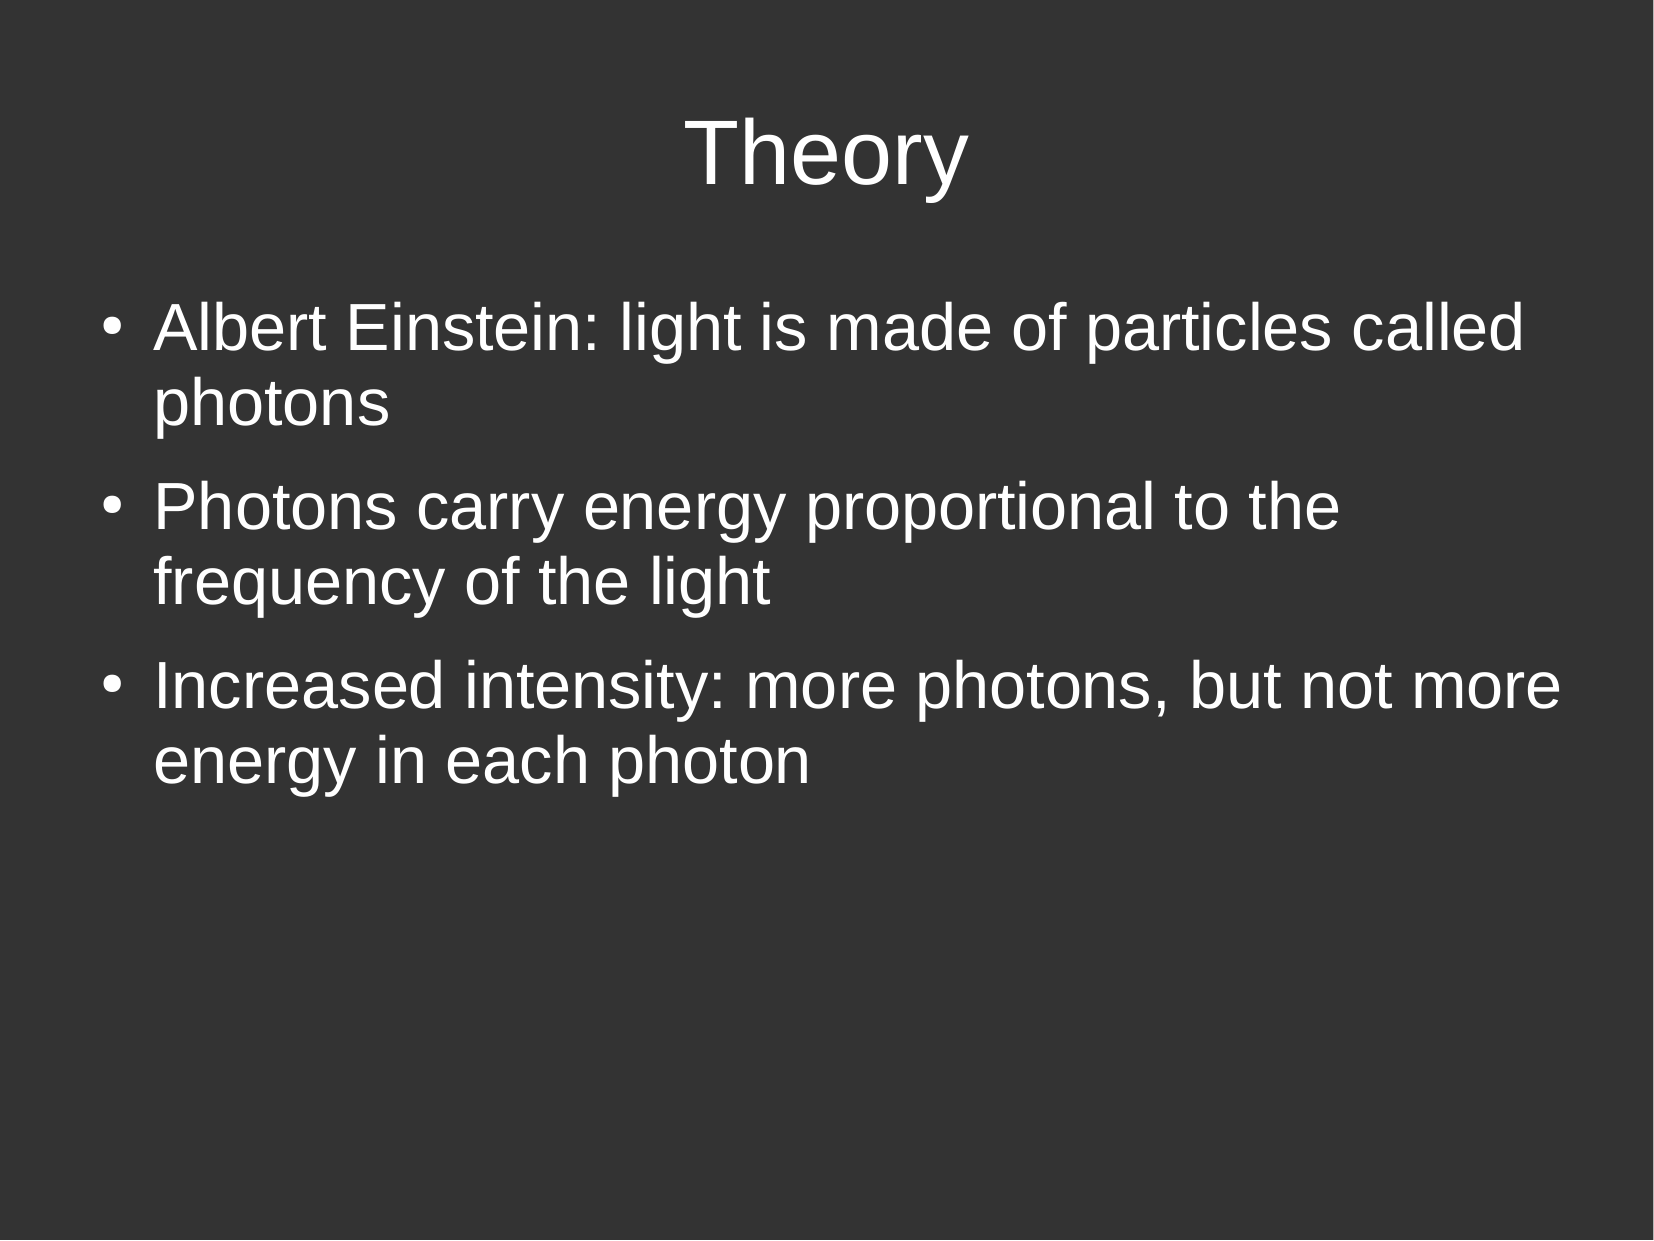

# Theory
Albert Einstein: light is made of particles called photons
Photons carry energy proportional to the frequency of the light
Increased intensity: more photons, but not more energy in each photon